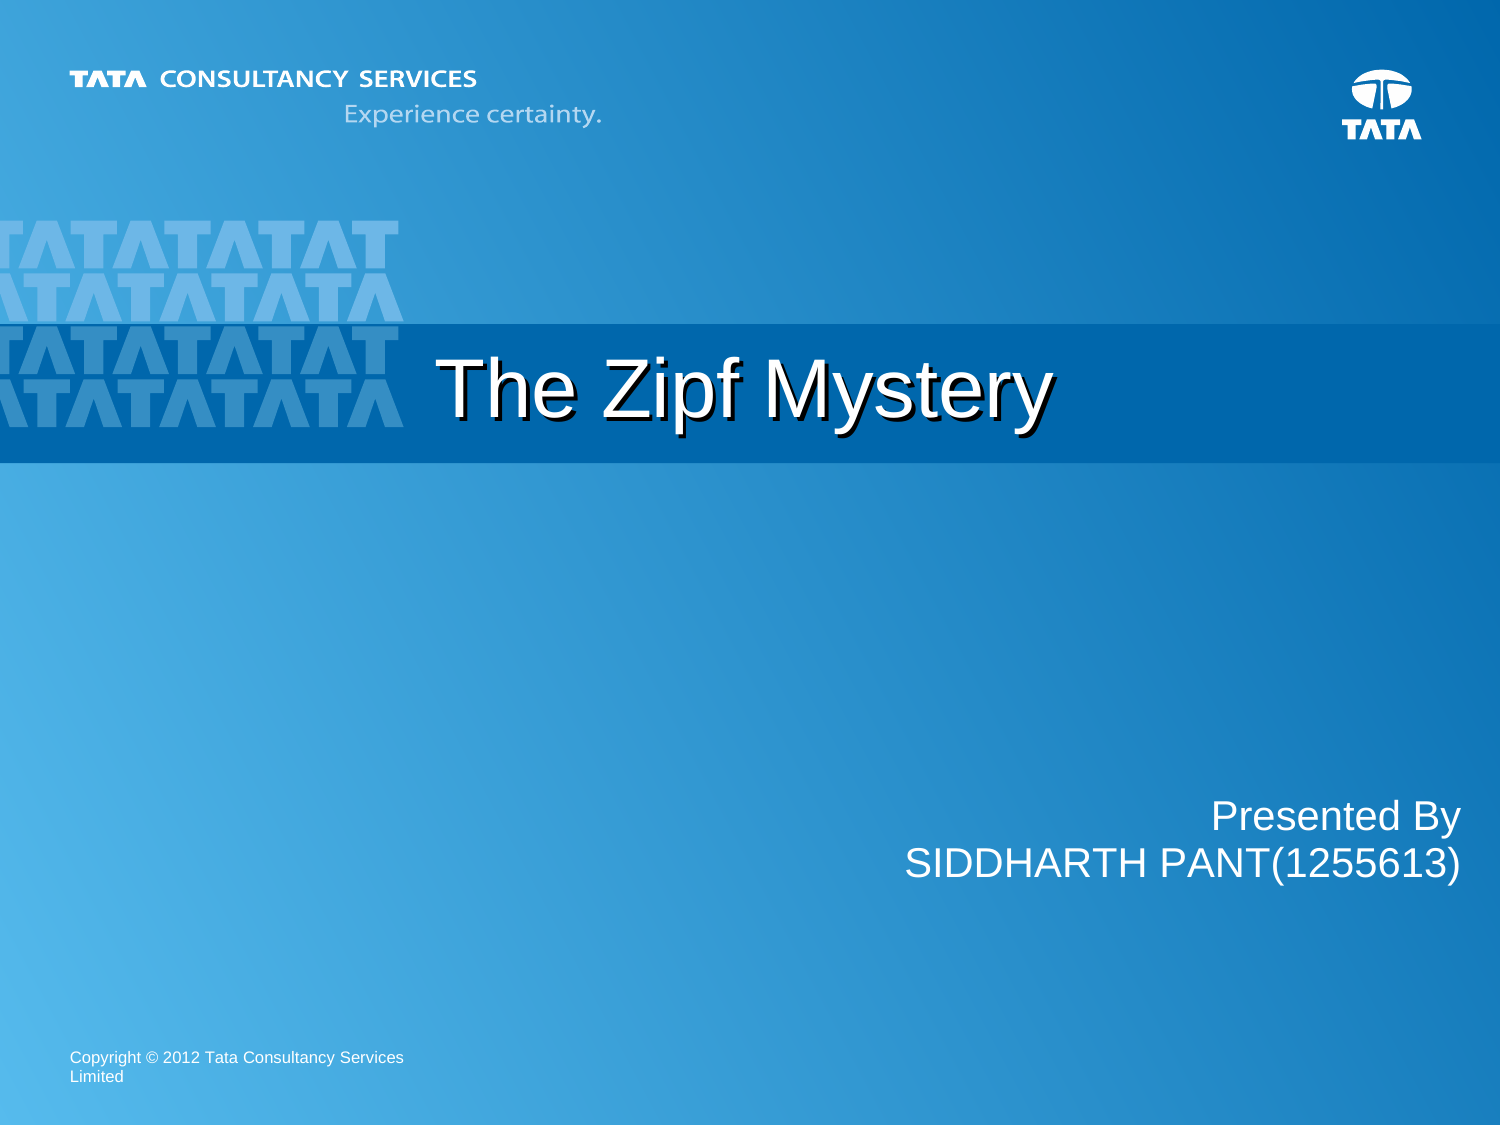

# The Zipf Mystery
Presented By
SIDDHARTH PANT(1255613)